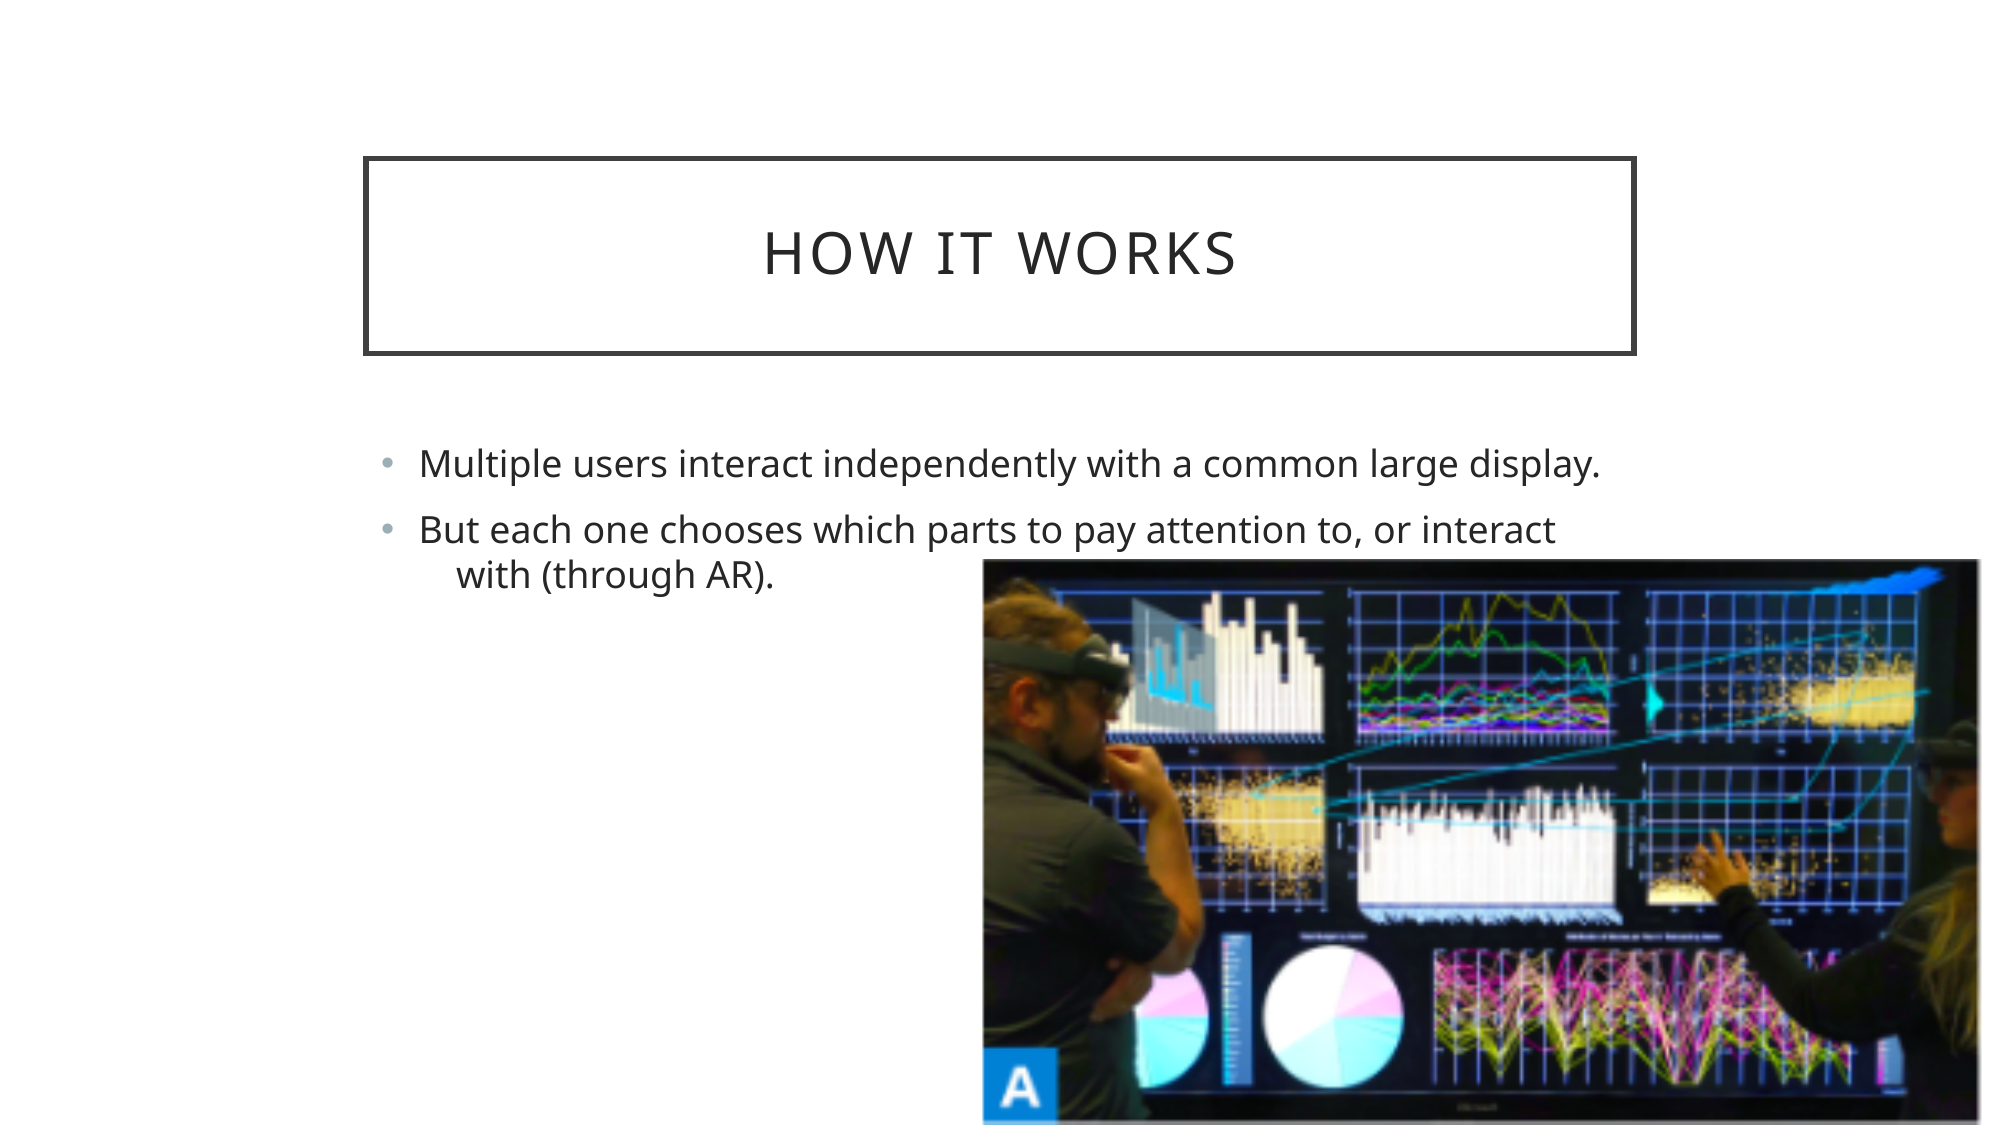

# How it works
Multiple users interact independently with a common large display.
But each one chooses which parts to pay attention to, or interact with (through AR).